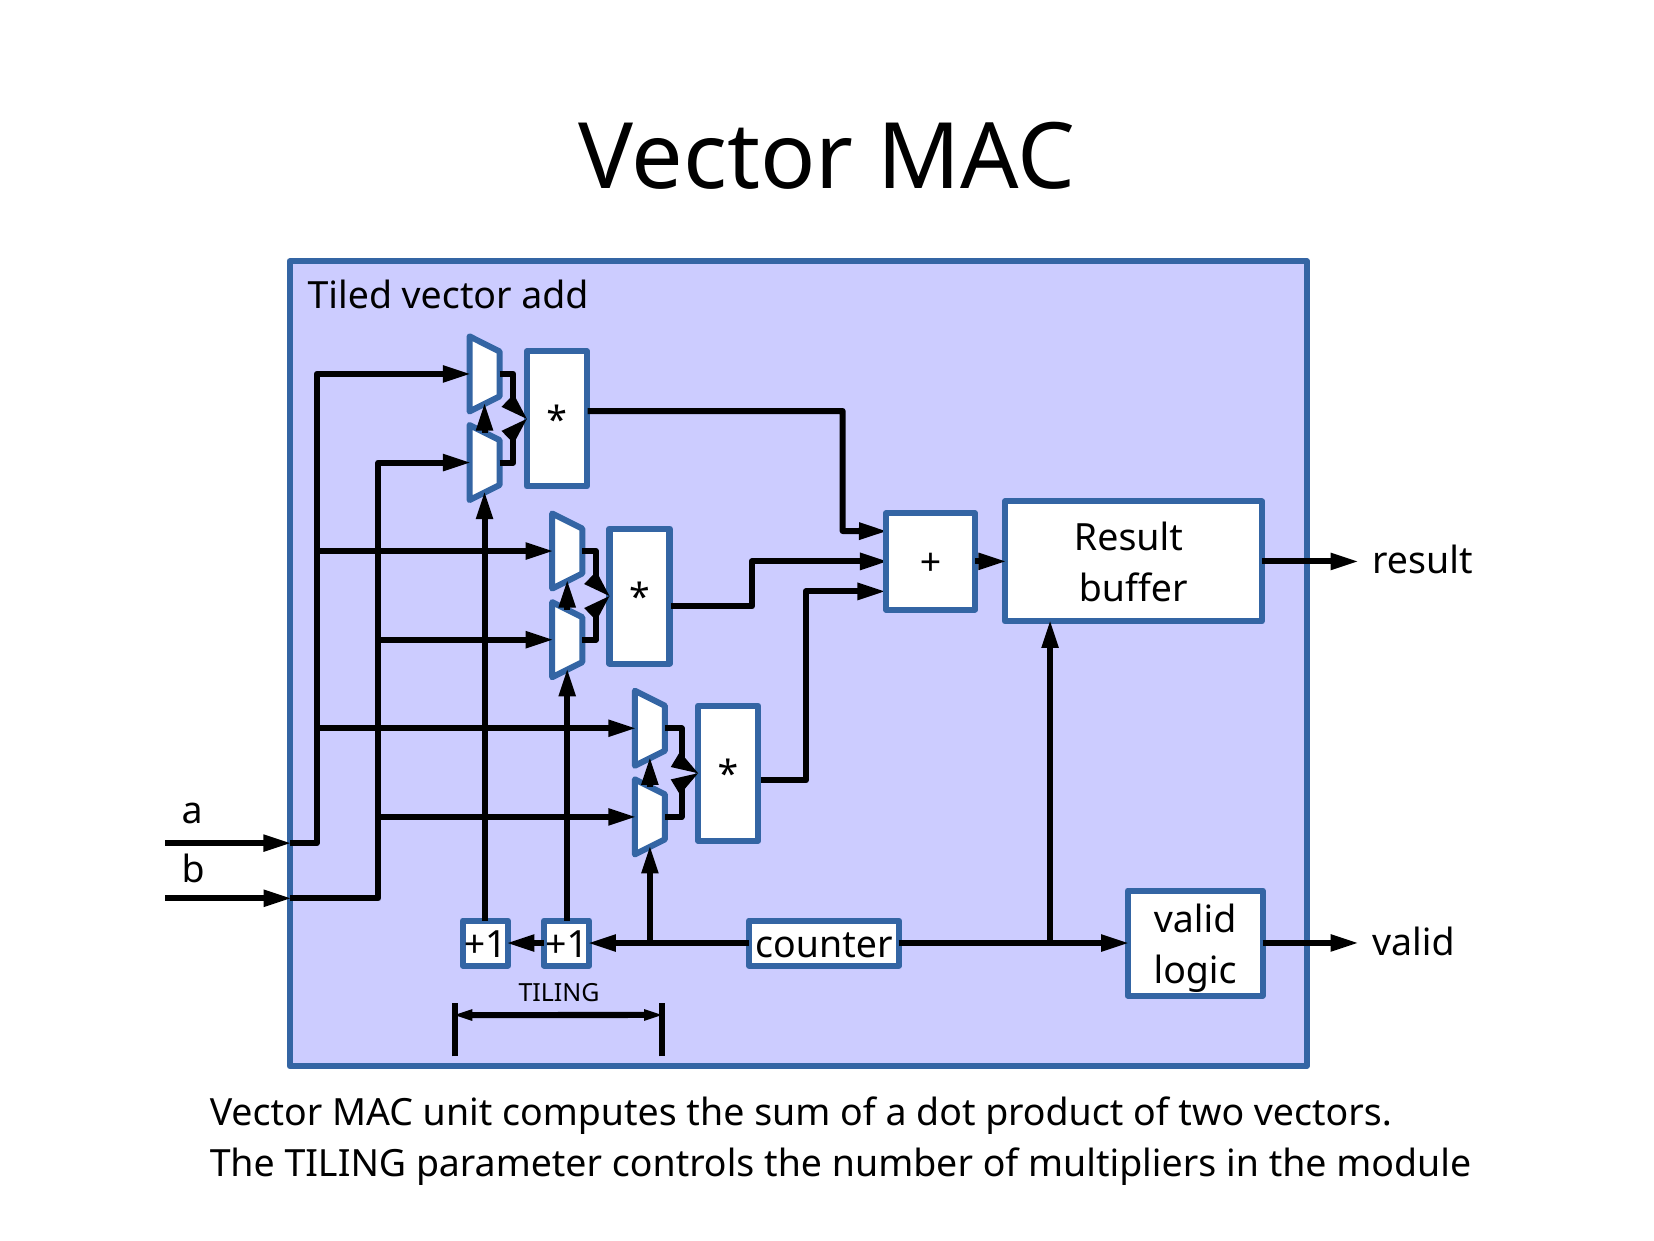

# Vector MAC
Tiled vector add
*
Result
buffer
+
result
*
*
a
b
valid
logic
valid
+1
+1
counter
Vector MAC unit computes the sum of a dot product of two vectors.
The TILING parameter controls the number of multipliers in the module